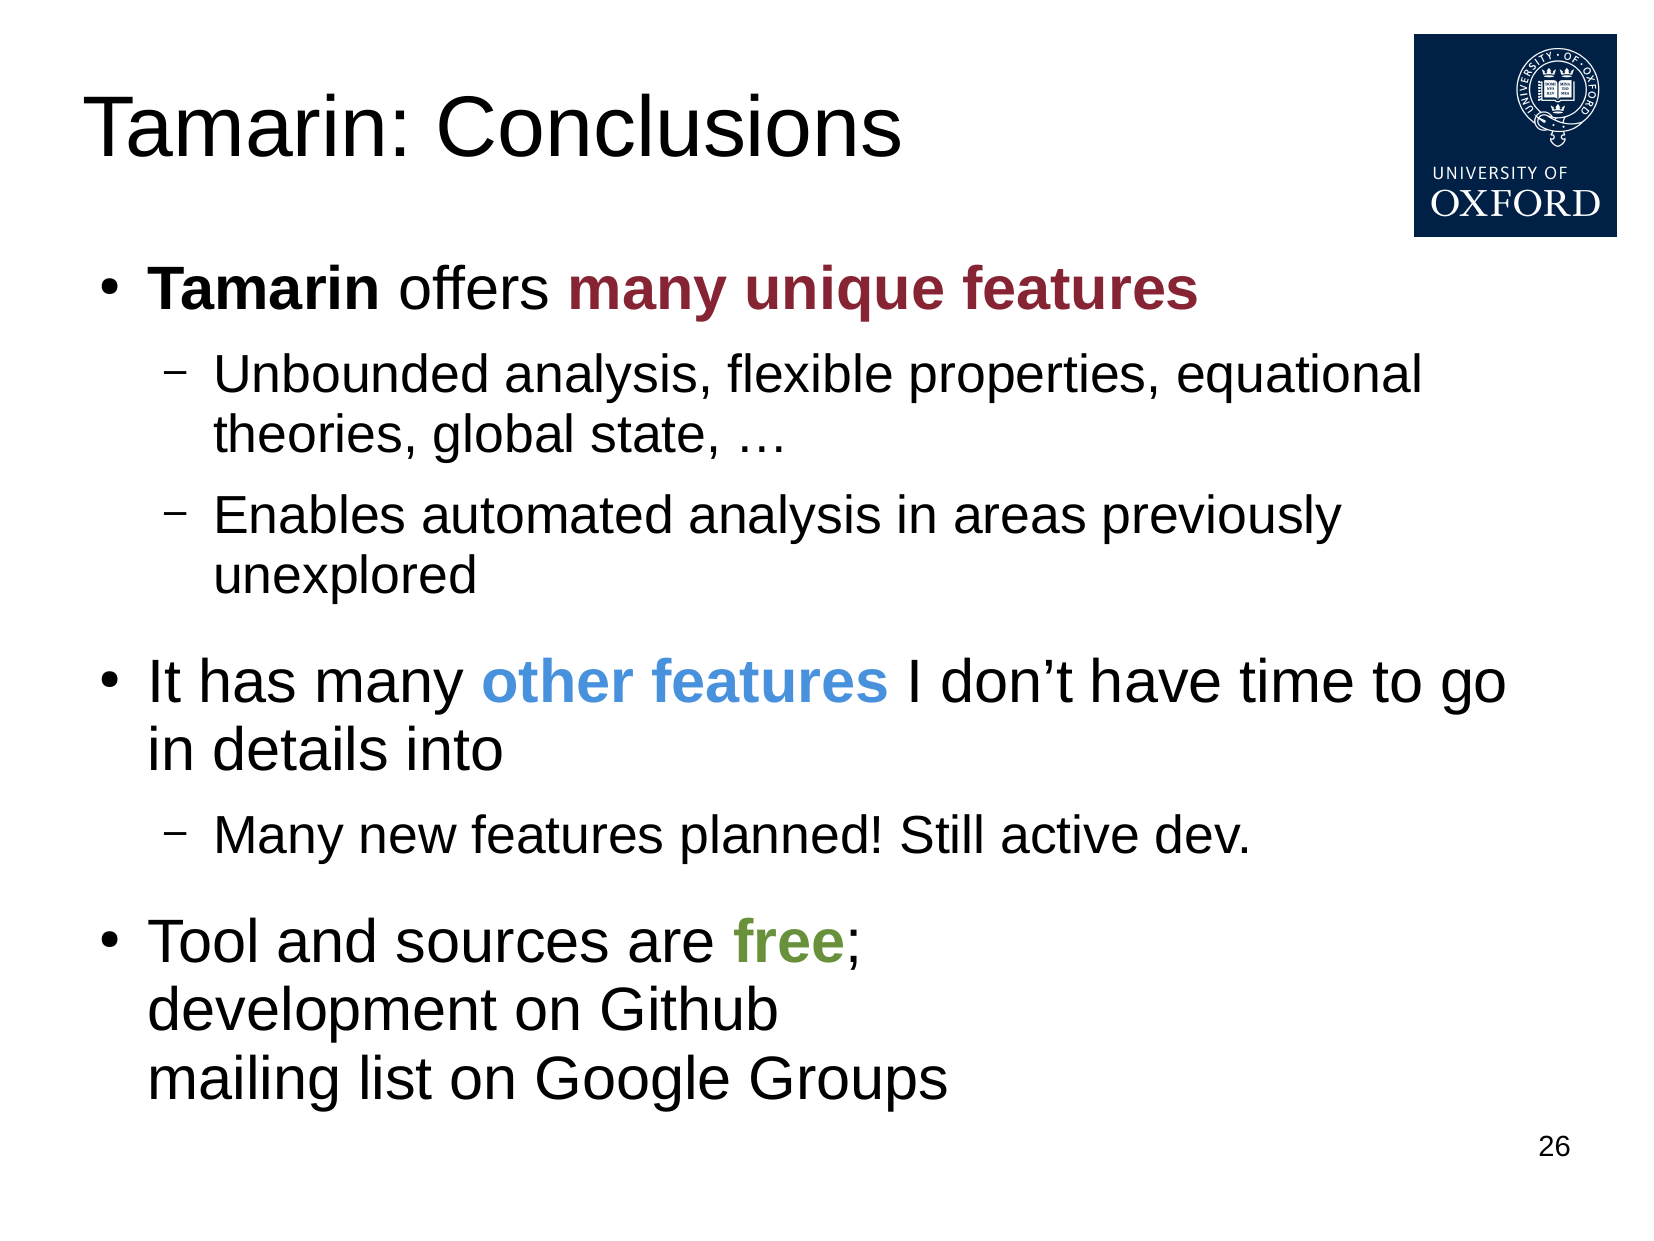

# Tamarin: Conclusions
Tamarin offers many unique features
Unbounded analysis, flexible properties, equational theories, global state, …
Enables automated analysis in areas previously unexplored
It has many other features I don’t have time to go in details into
Many new features planned! Still active dev.
Tool and sources are free;
development on Github
mailing list on Google Groups
26